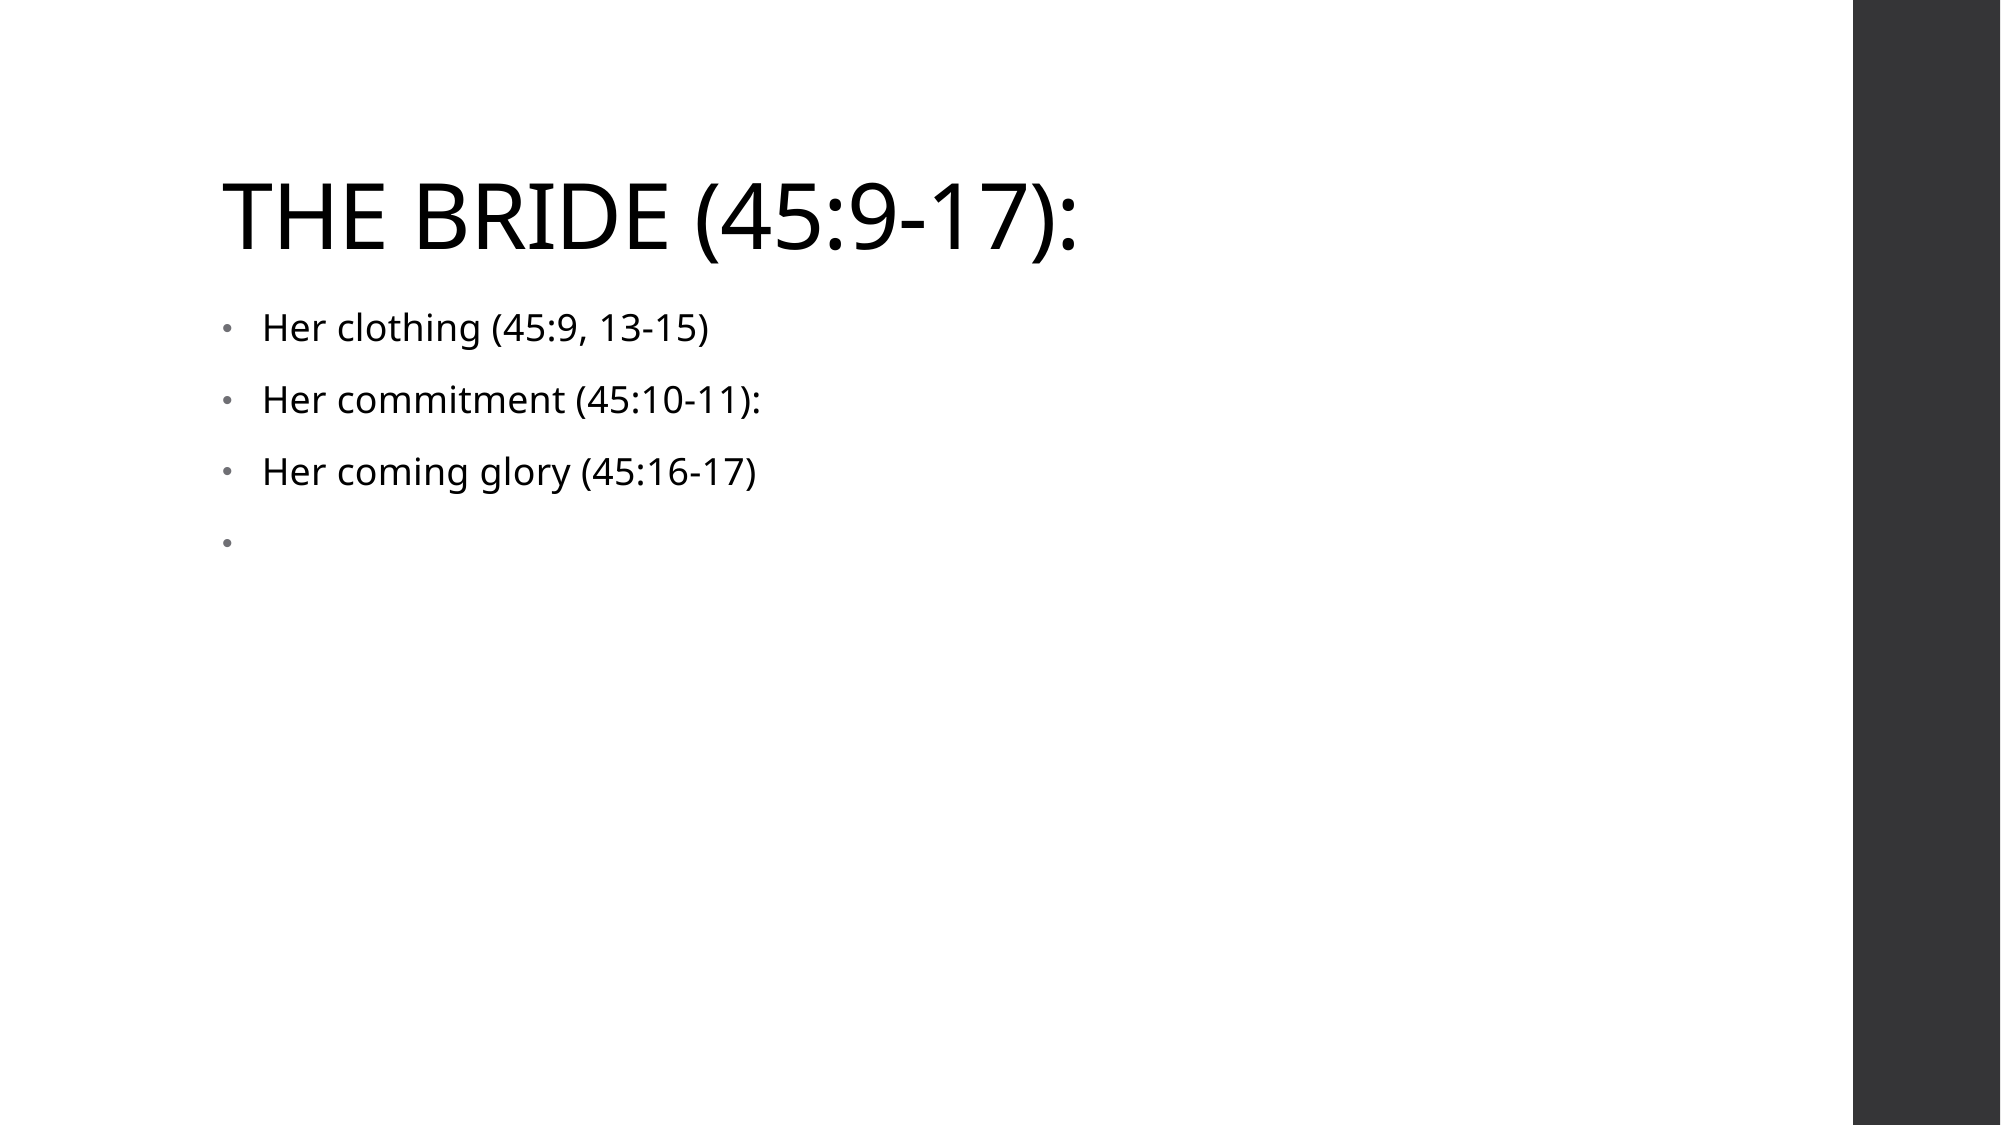

# THE BRIDE (45:9-17):
 Her clothing (45:9, 13-15)
 Her commitment (45:10-11):
 Her coming glory (45:16-17)